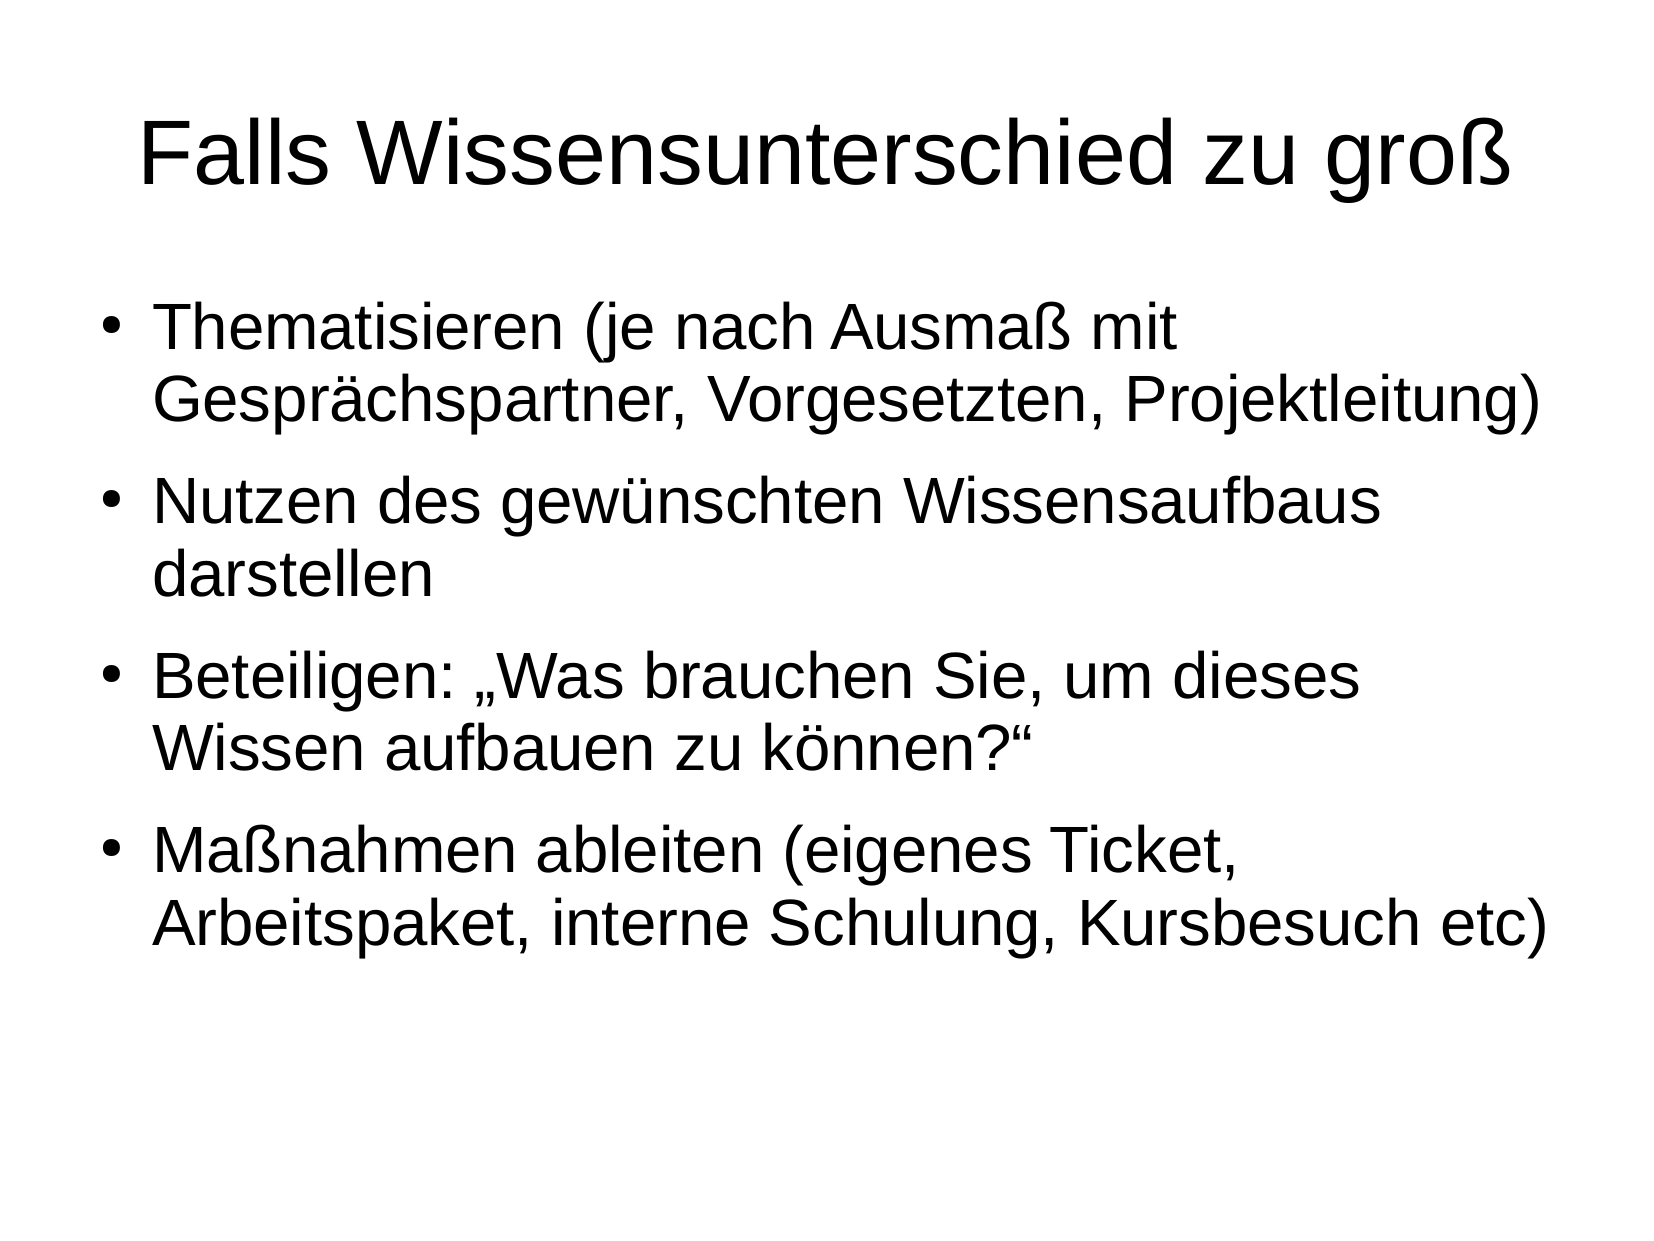

# Falls Wissensunterschied zu groß
Thematisieren (je nach Ausmaß mit Gesprächspartner, Vorgesetzten, Projektleitung)
Nutzen des gewünschten Wissensaufbaus darstellen
Beteiligen: „Was brauchen Sie, um dieses Wissen aufbauen zu können?“
Maßnahmen ableiten (eigenes Ticket, Arbeitspaket, interne Schulung, Kursbesuch etc)